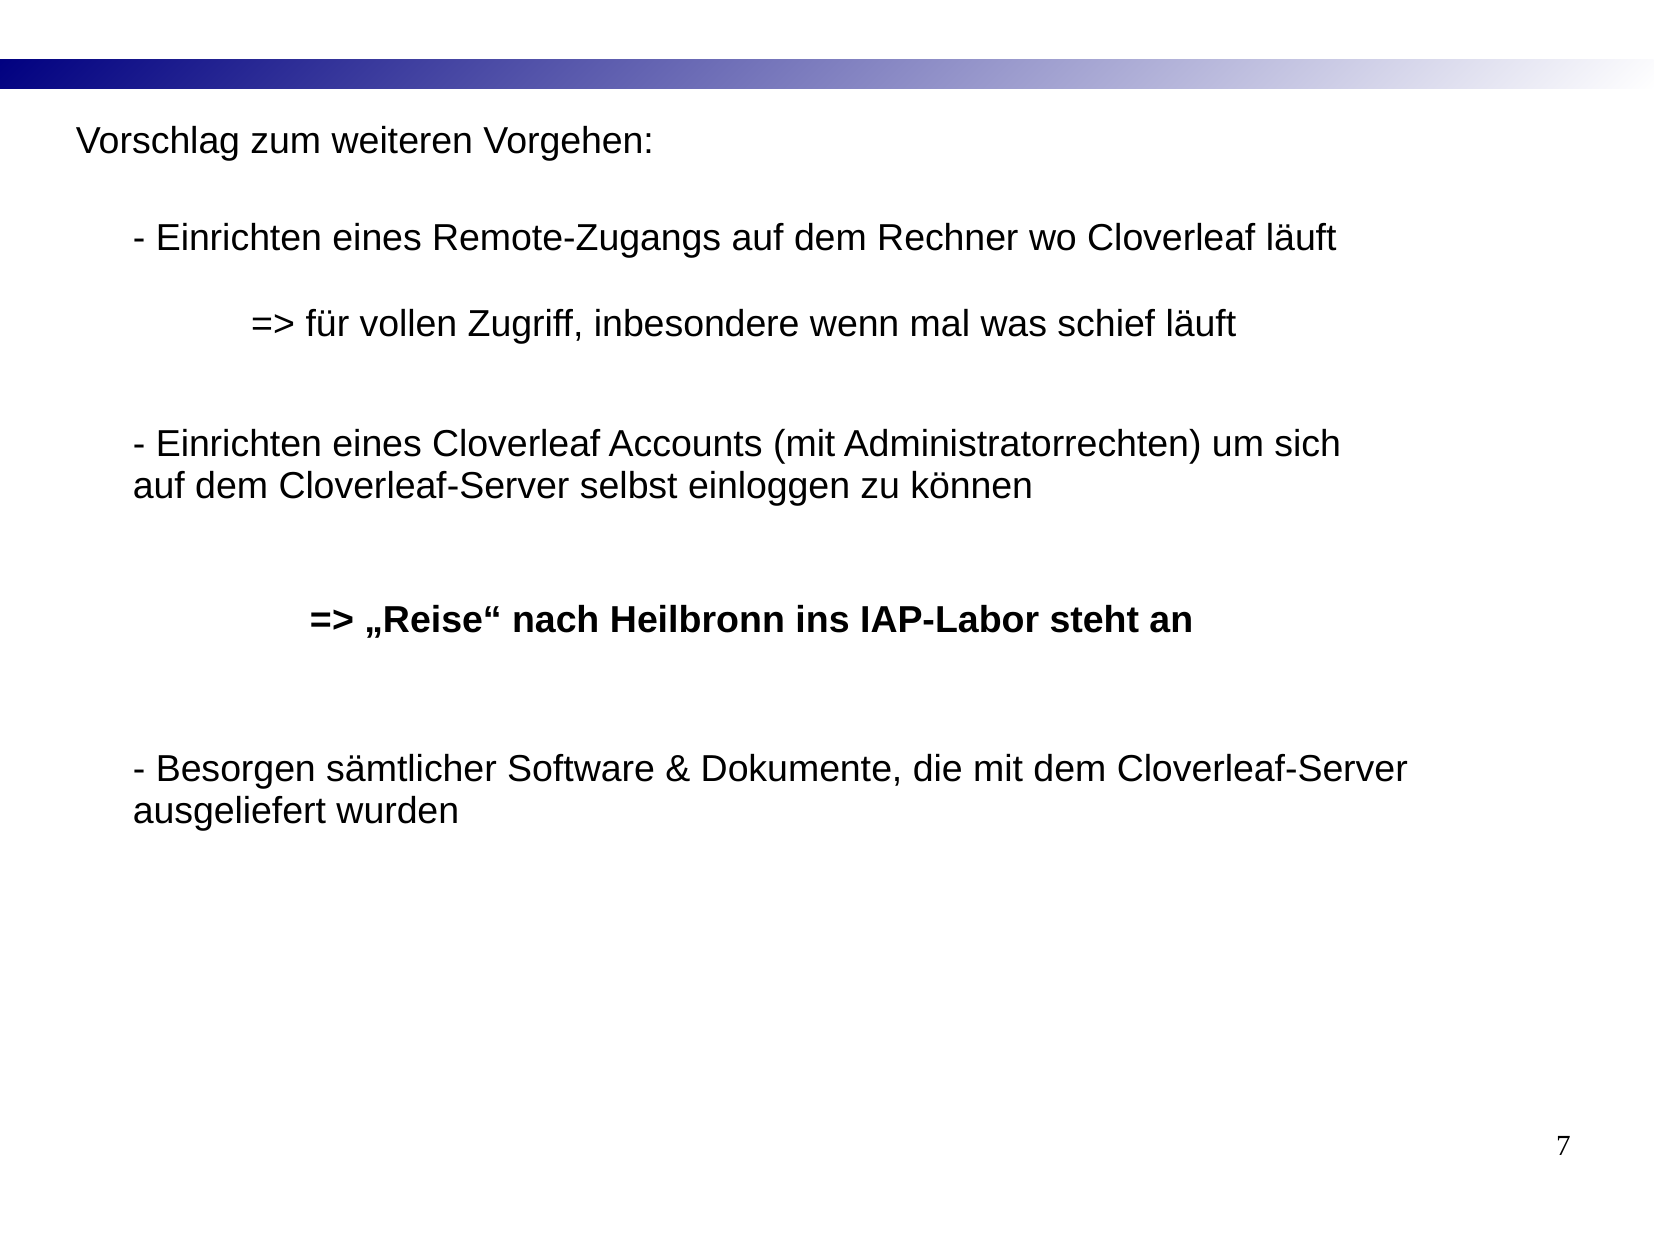

Vorschlag zum weiteren Vorgehen:
- Einrichten eines Remote-Zugangs auf dem Rechner wo Cloverleaf läuft
=> für vollen Zugriff, inbesondere wenn mal was schief läuft
- Einrichten eines Cloverleaf Accounts (mit Administratorrechten) um sich auf dem Cloverleaf-Server selbst einloggen zu können
=> „Reise“ nach Heilbronn ins IAP-Labor steht an
- Besorgen sämtlicher Software & Dokumente, die mit dem Cloverleaf-Server ausgeliefert wurden
7